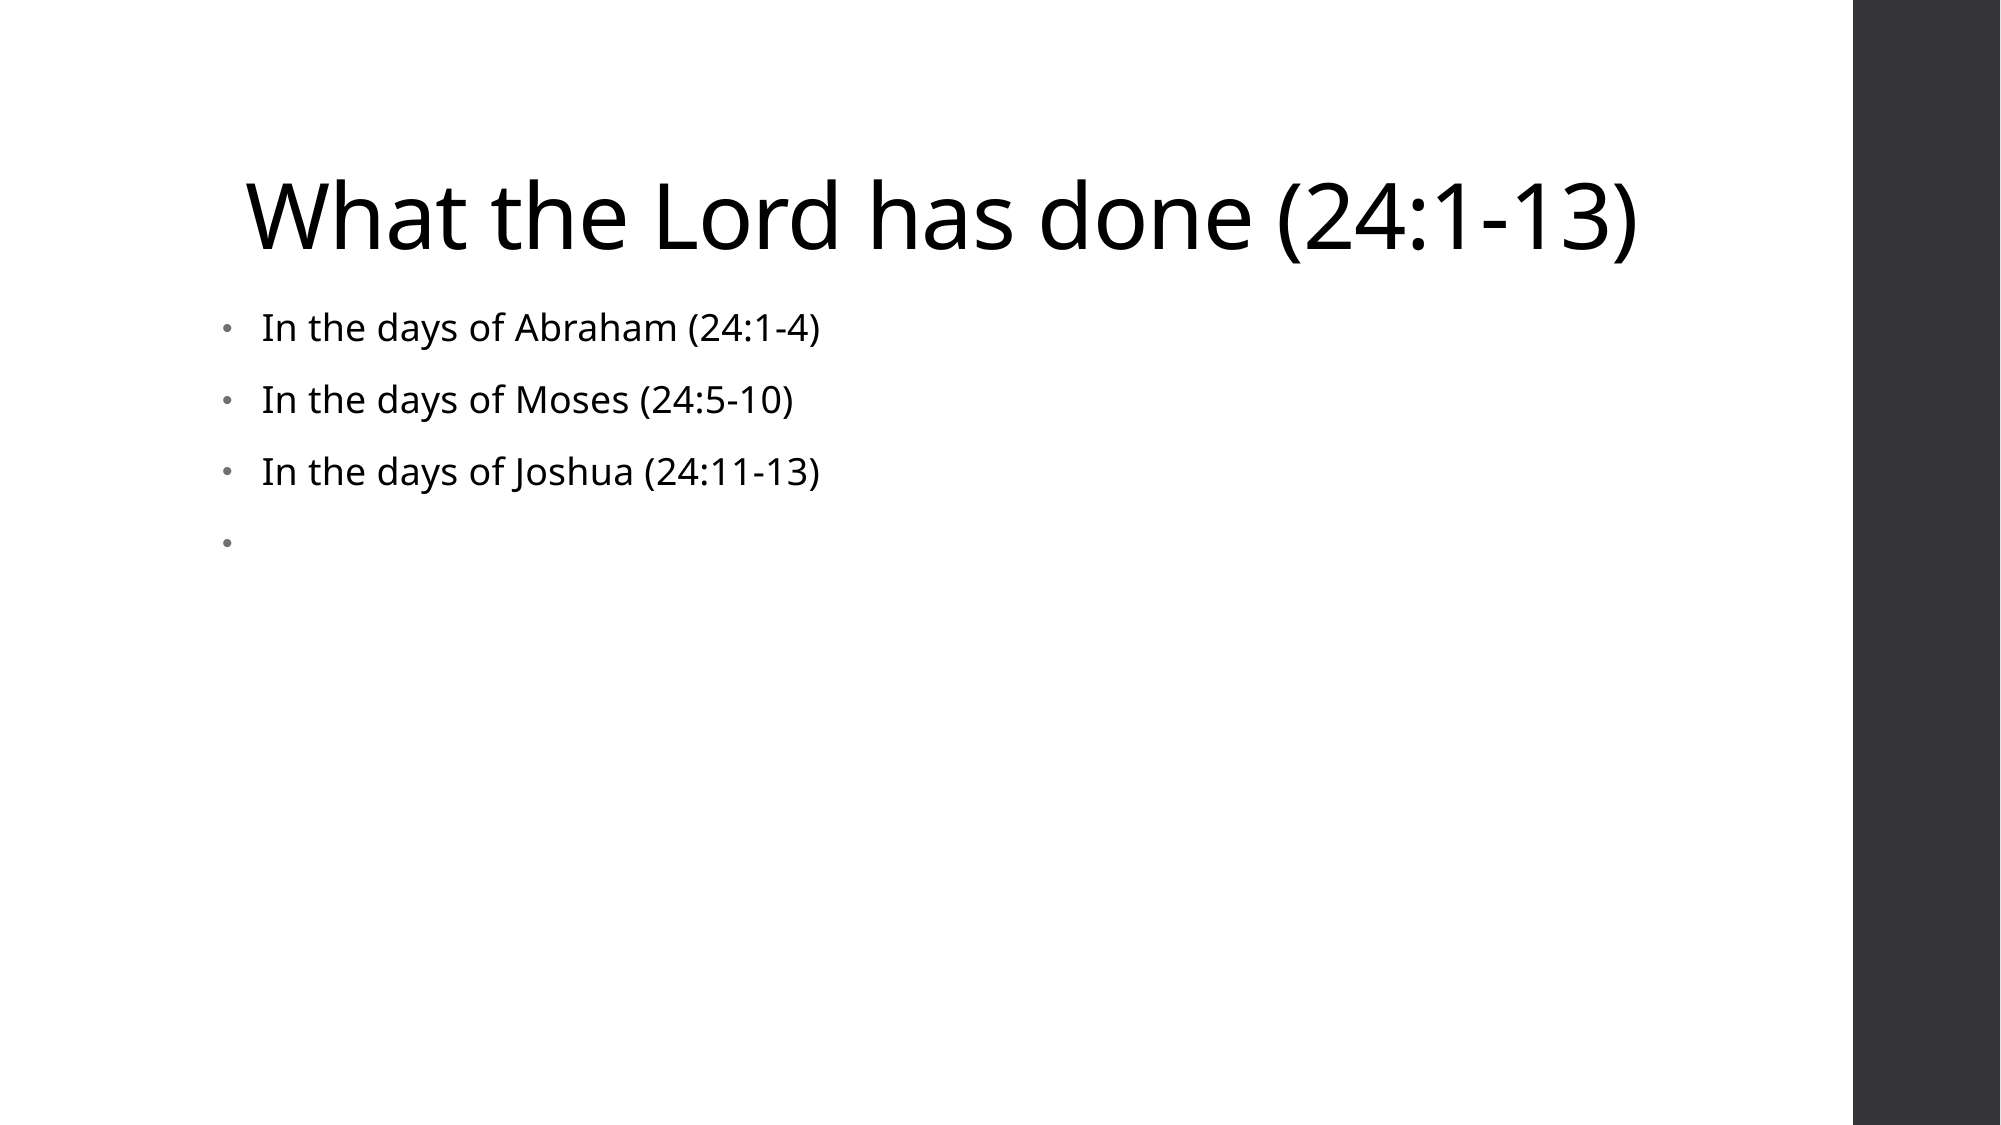

# What the Lord has done (24:1-13)
 In the days of Abraham (24:1-4)
 In the days of Moses (24:5-10)
 In the days of Joshua (24:11-13)